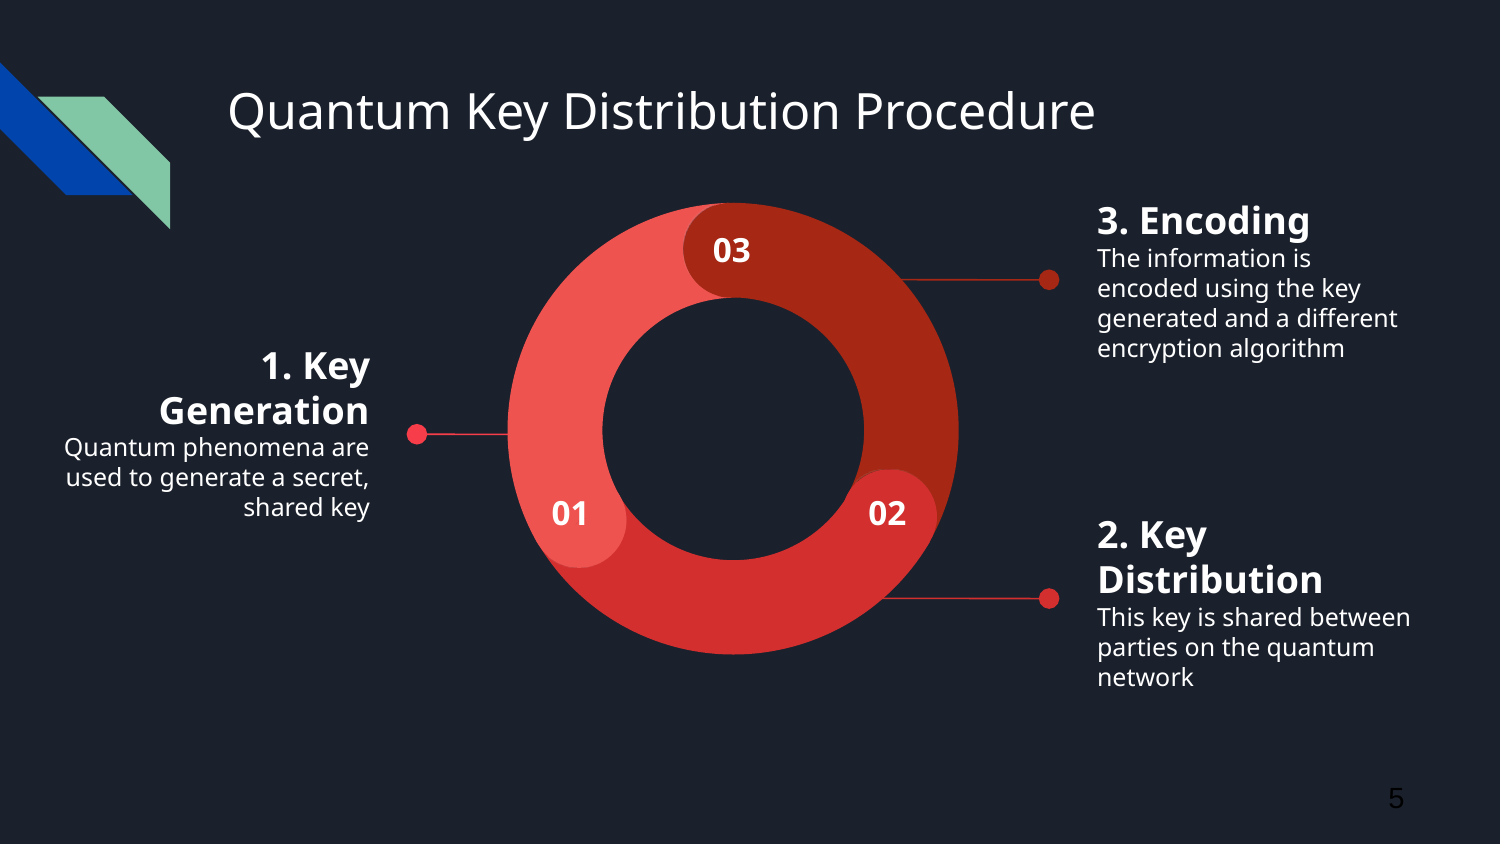

# Quantum Key Distribution Procedure
03
01
02
3. Encoding
The information is encoded using the key generated and a different encryption algorithm
1. Key Generation
Quantum phenomena are used to generate a secret, shared key
2. Key Distribution
This key is shared between parties on the quantum network